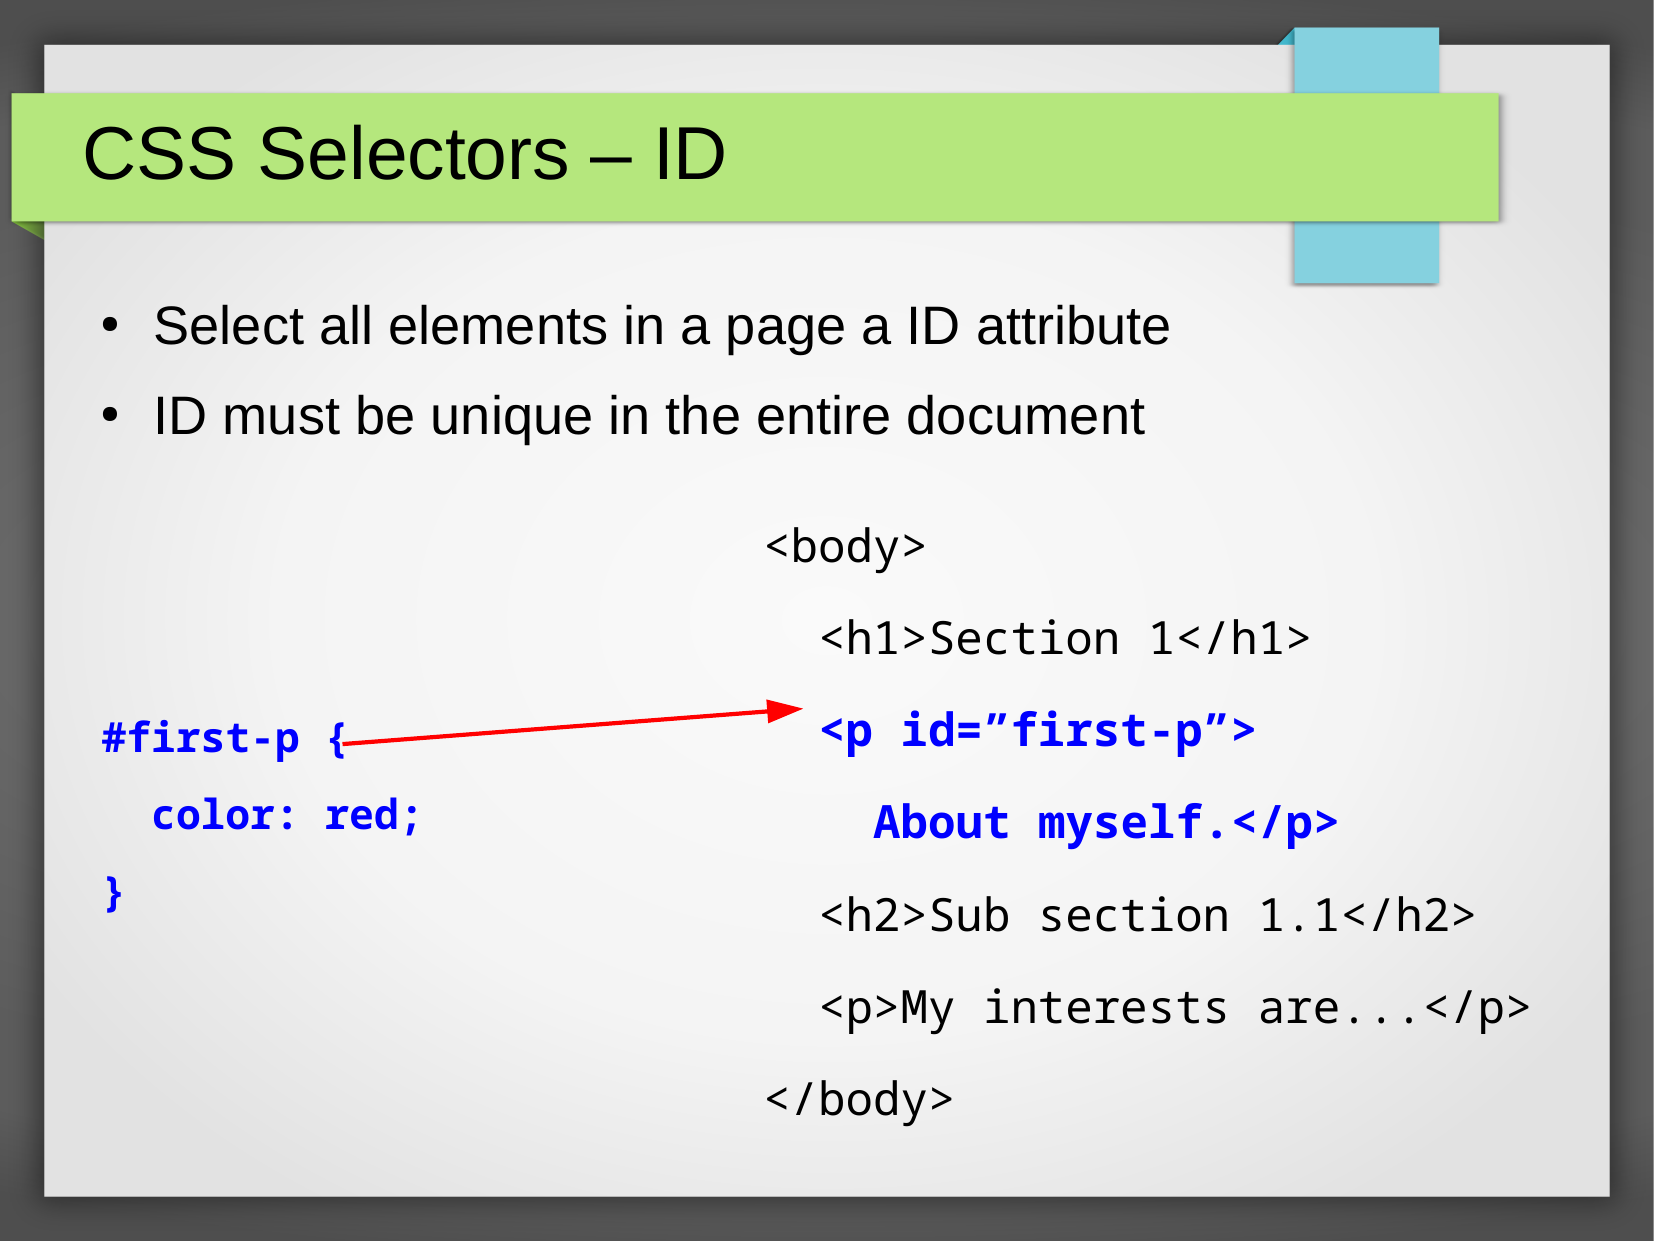

# CSS Selectors – ID
Select all elements in a page a ID attribute
ID must be unique in the entire document
<body>
 <h1>Section 1</h1>
 <p id=”first-p”>
 About myself.</p>
 <h2>Sub section 1.1</h2>
 <p>My interests are...</p>
</body>
#first-p {
 color: red;
}